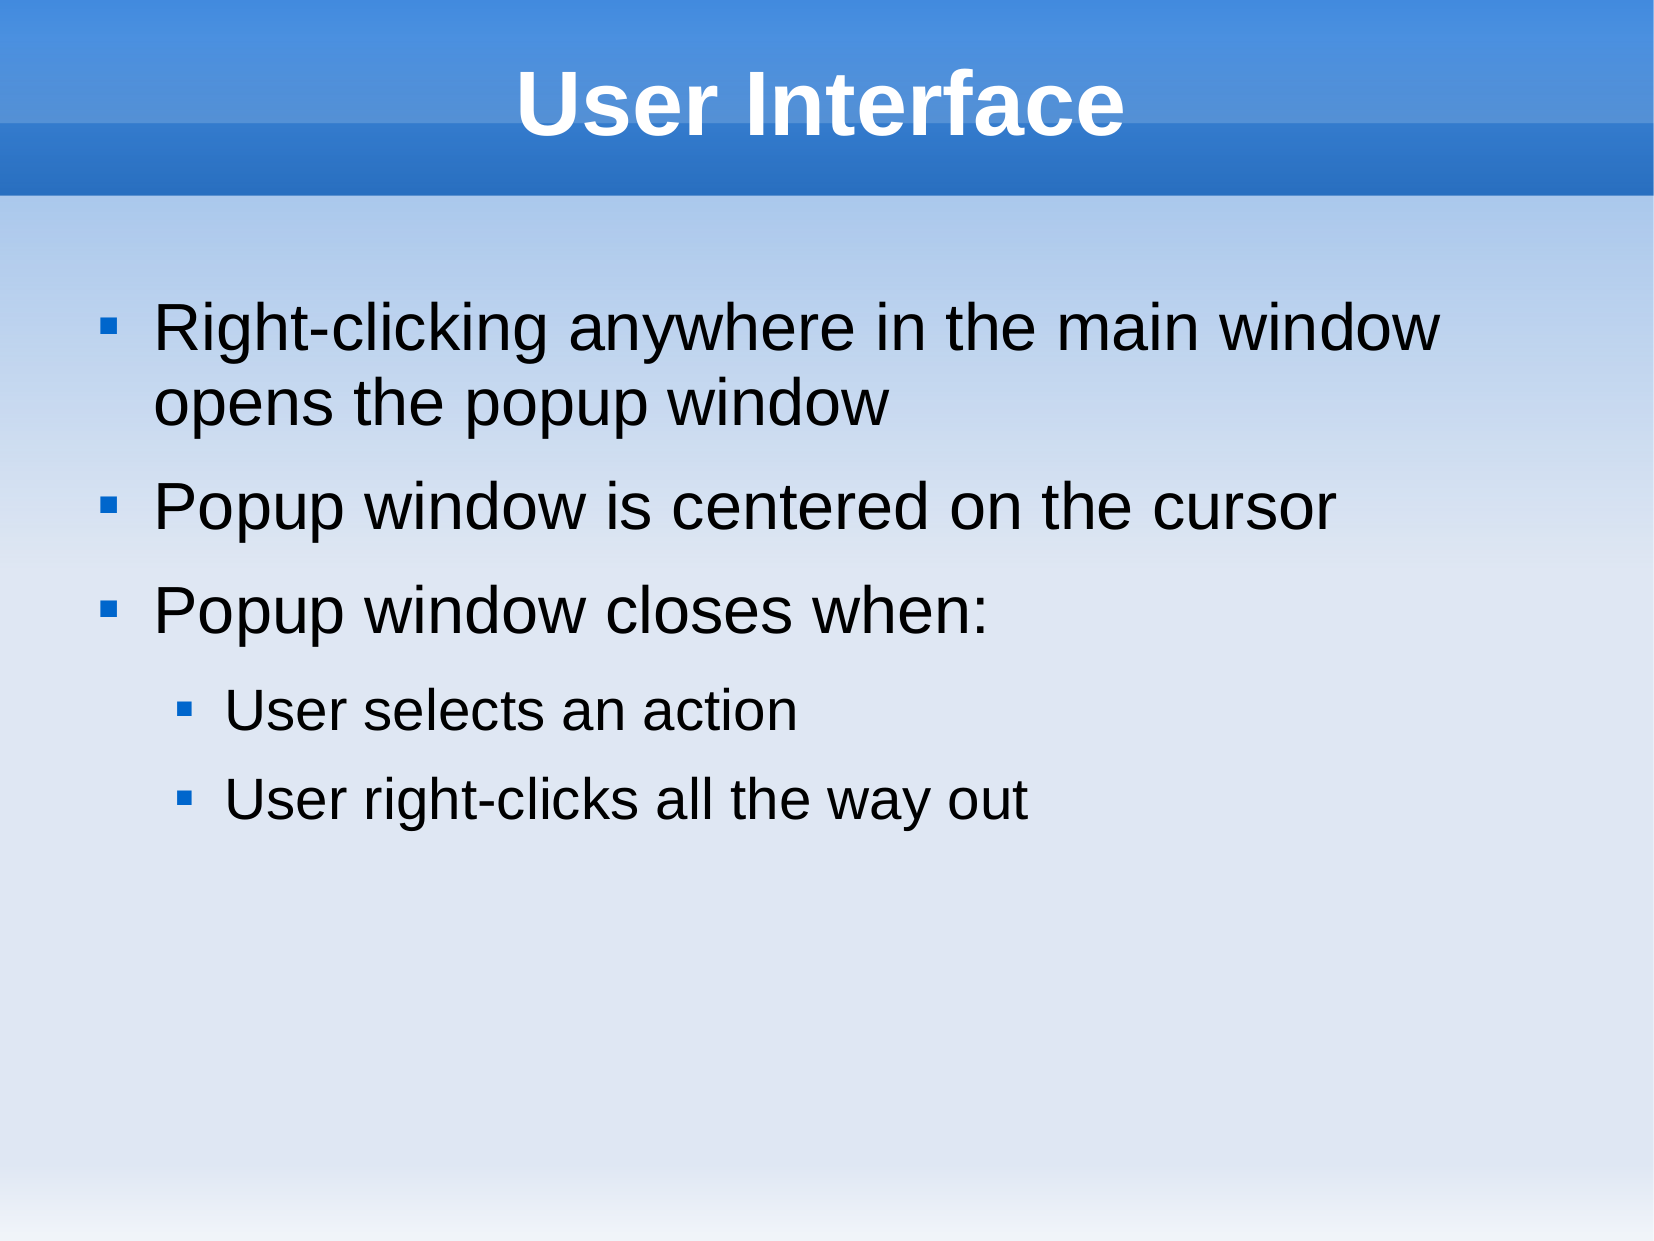

# User Interface
Right-clicking anywhere in the main window opens the popup window
Popup window is centered on the cursor
Popup window closes when:
User selects an action
User right-clicks all the way out